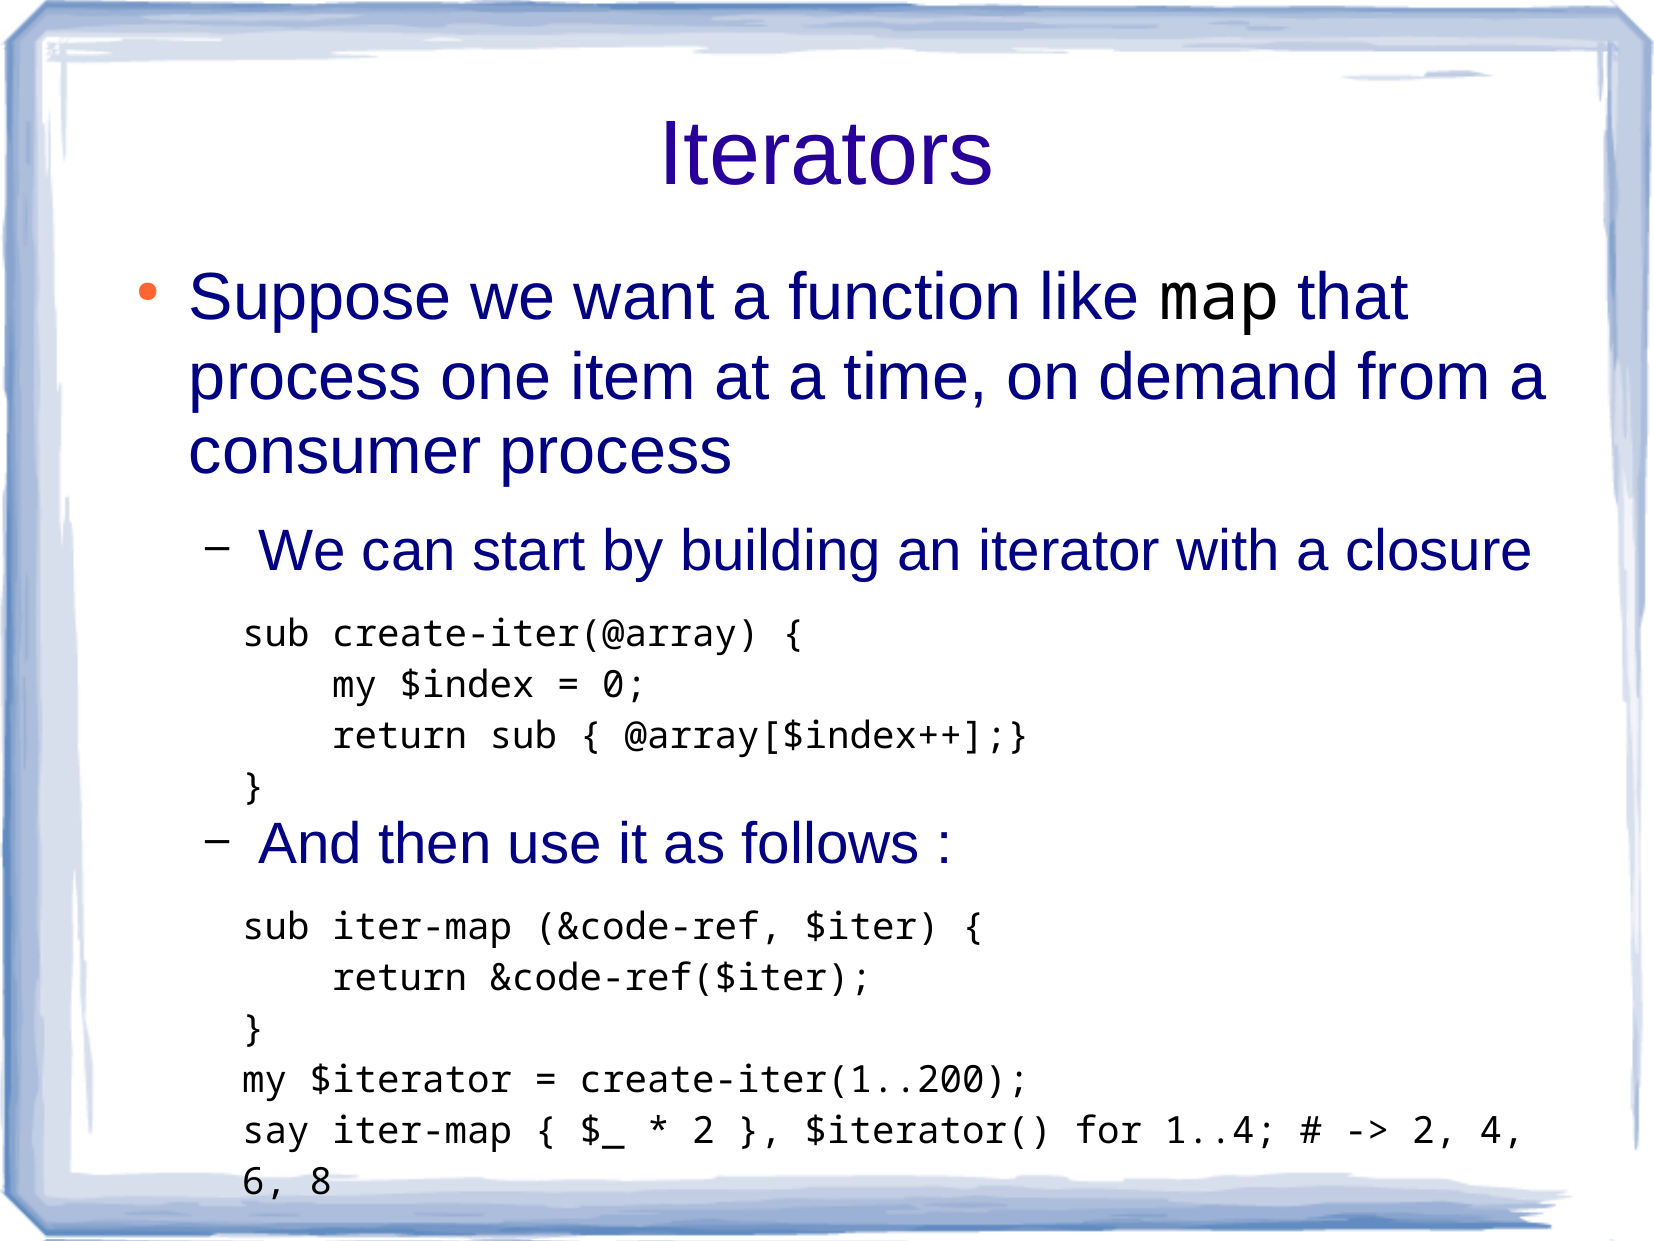

# Iterators
Suppose we want a function like map that process one item at a time, on demand from a consumer process
We can start by building an iterator with a closure
sub create-iter(@array) {
 my $index = 0;
 return sub { @array[$index++];}
}
And then use it as follows :
sub iter-map (&code-ref, $iter) {
 return &code-ref($iter);
}
my $iterator = create-iter(1..200);
say iter-map { $_ * 2 }, $iterator() for 1..4; # -> 2, 4, 6, 8